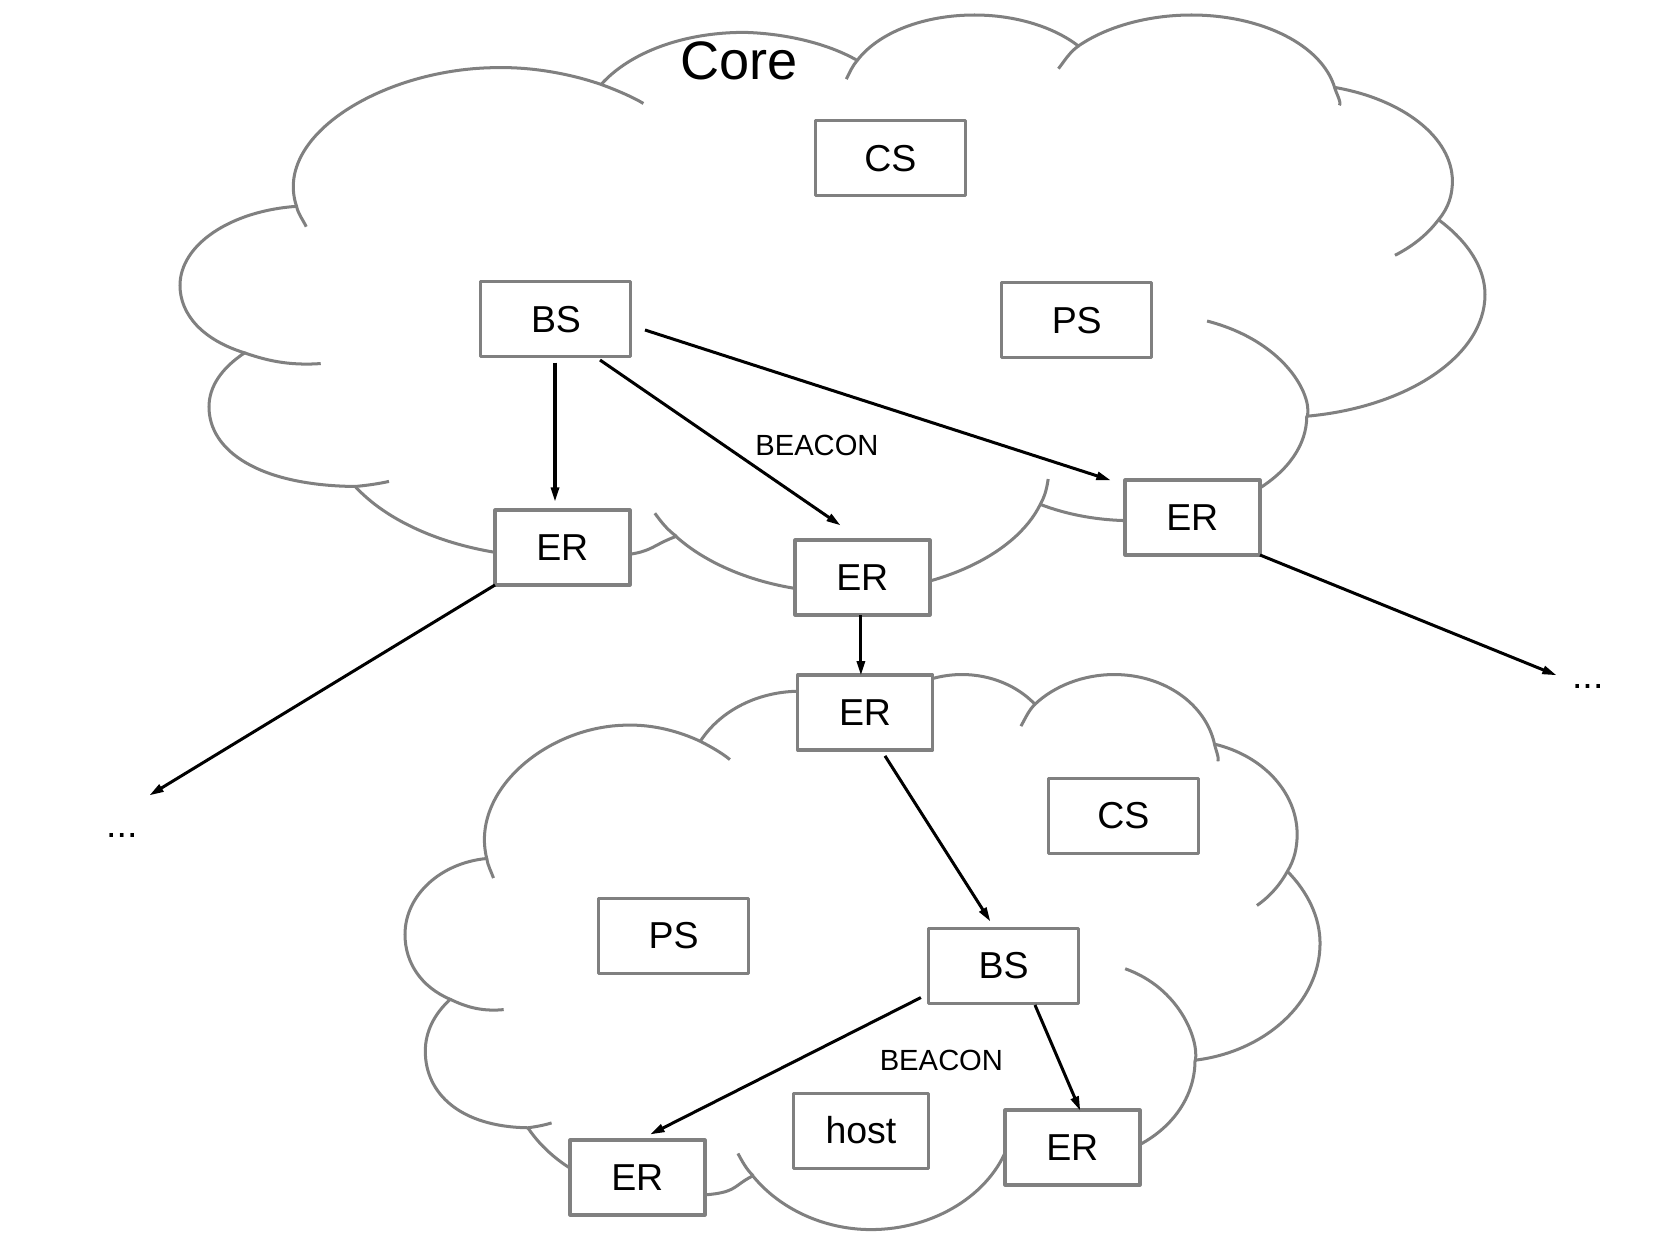

Core
CS
BS
PS
BEACON
ER
ER
ER
...
ER
CS
...
PS
BS
BEACON
host
ER
ER